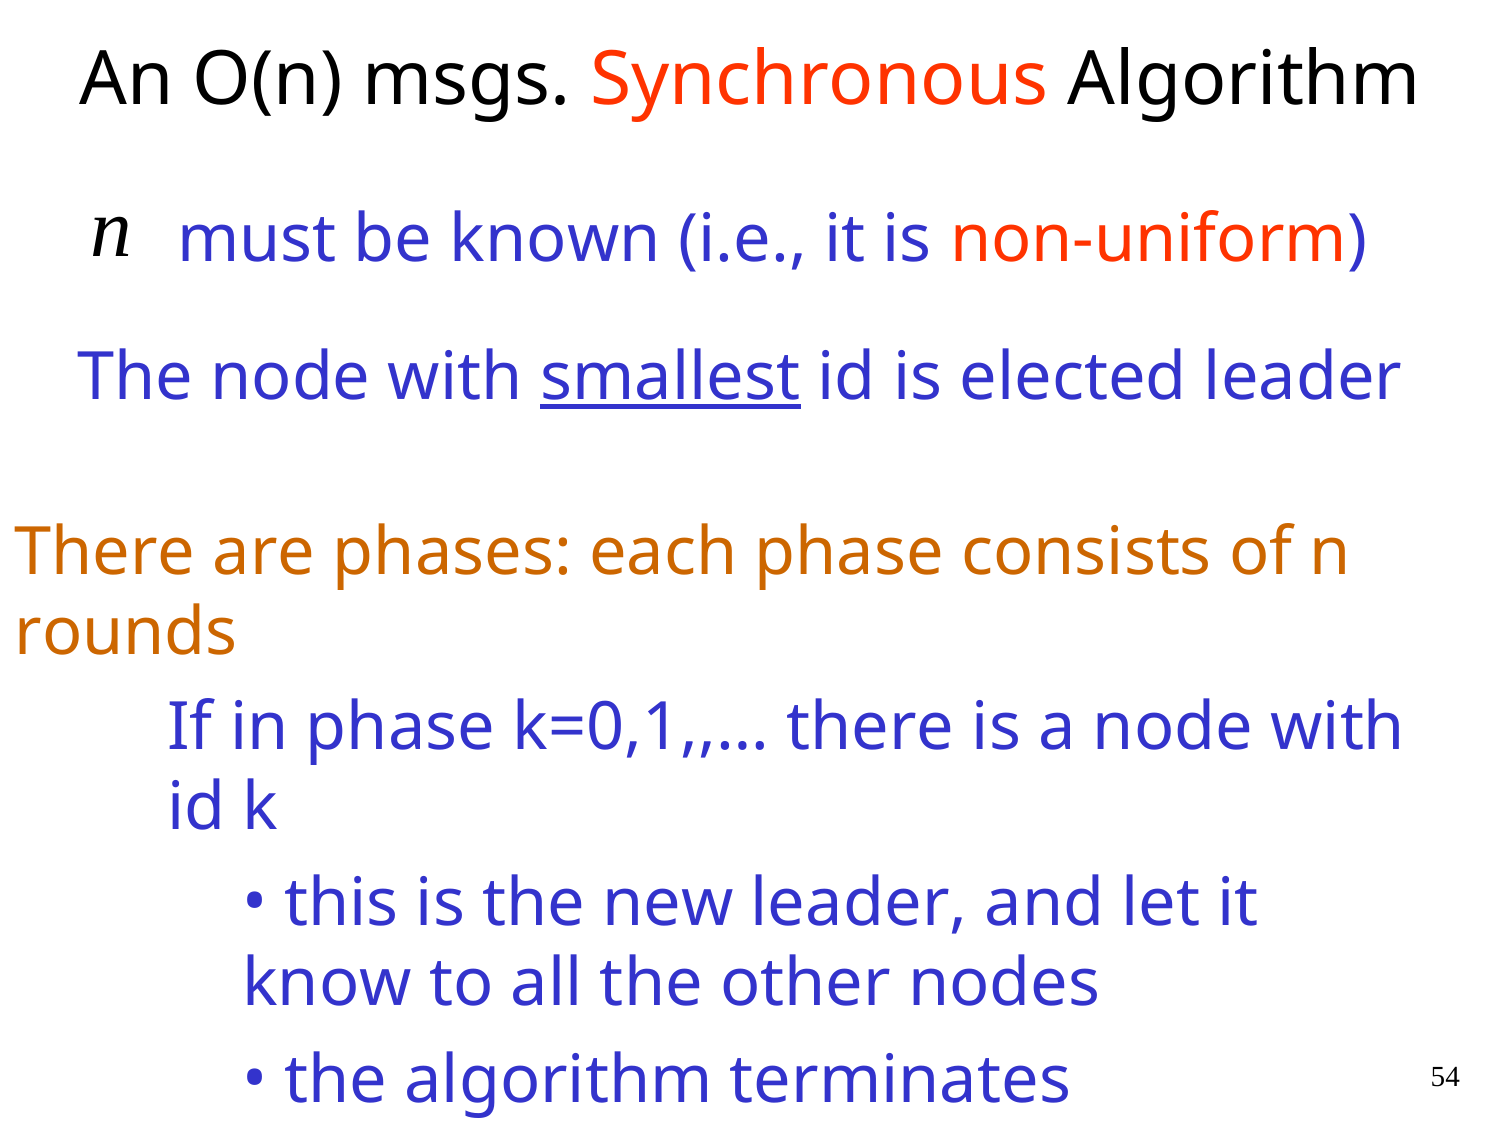

# An O(n) msgs. Synchronous Algorithm
must be known (i.e., it is non-uniform)
The node with smallest id is elected leader
There are phases: each phase consists of n rounds
If in phase k=0,1,,… there is a node with id k
 this is the new leader, and let it 	know to all the other nodes
 the algorithm terminates